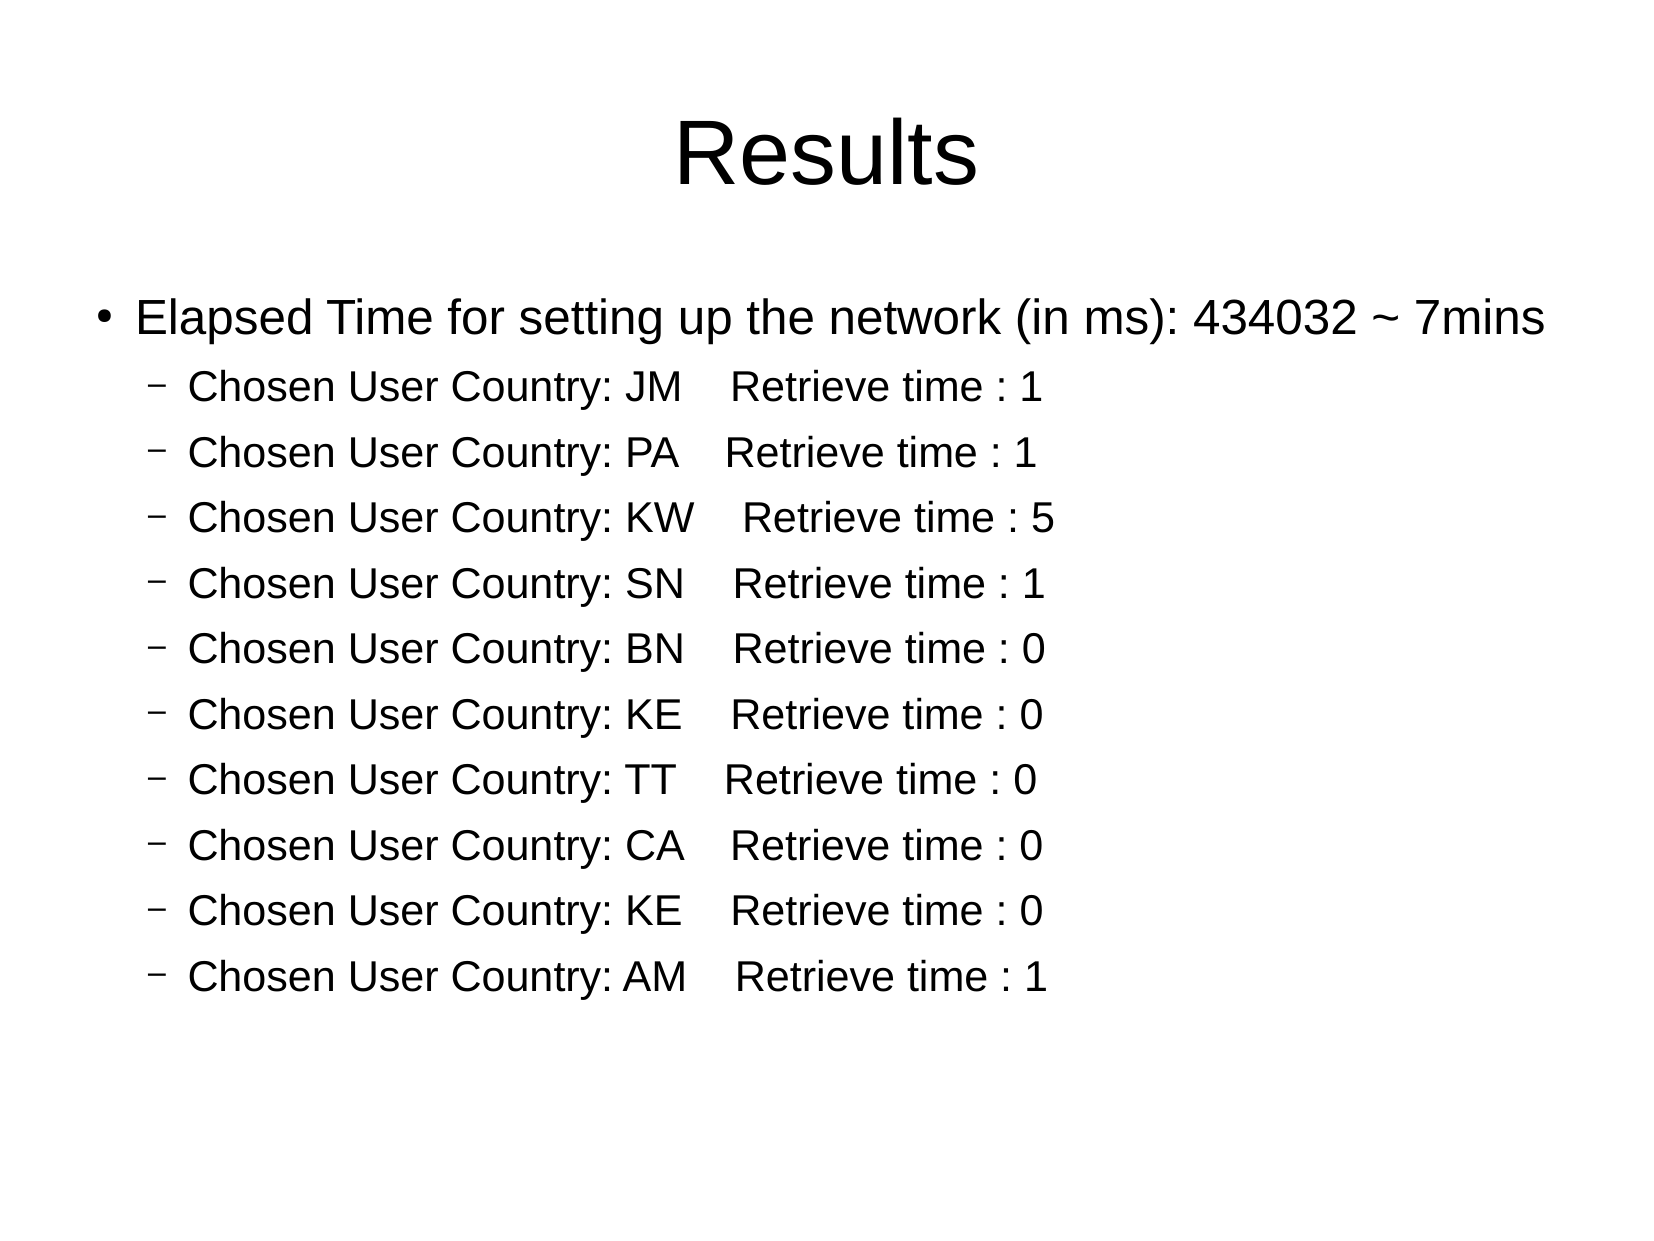

# Results
Elapsed Time for setting up the network (in ms): 434032 ~ 7mins
Chosen User Country: JM Retrieve time : 1
Chosen User Country: PA Retrieve time : 1
Chosen User Country: KW Retrieve time : 5
Chosen User Country: SN Retrieve time : 1
Chosen User Country: BN Retrieve time : 0
Chosen User Country: KE Retrieve time : 0
Chosen User Country: TT Retrieve time : 0
Chosen User Country: CA Retrieve time : 0
Chosen User Country: KE Retrieve time : 0
Chosen User Country: AM Retrieve time : 1